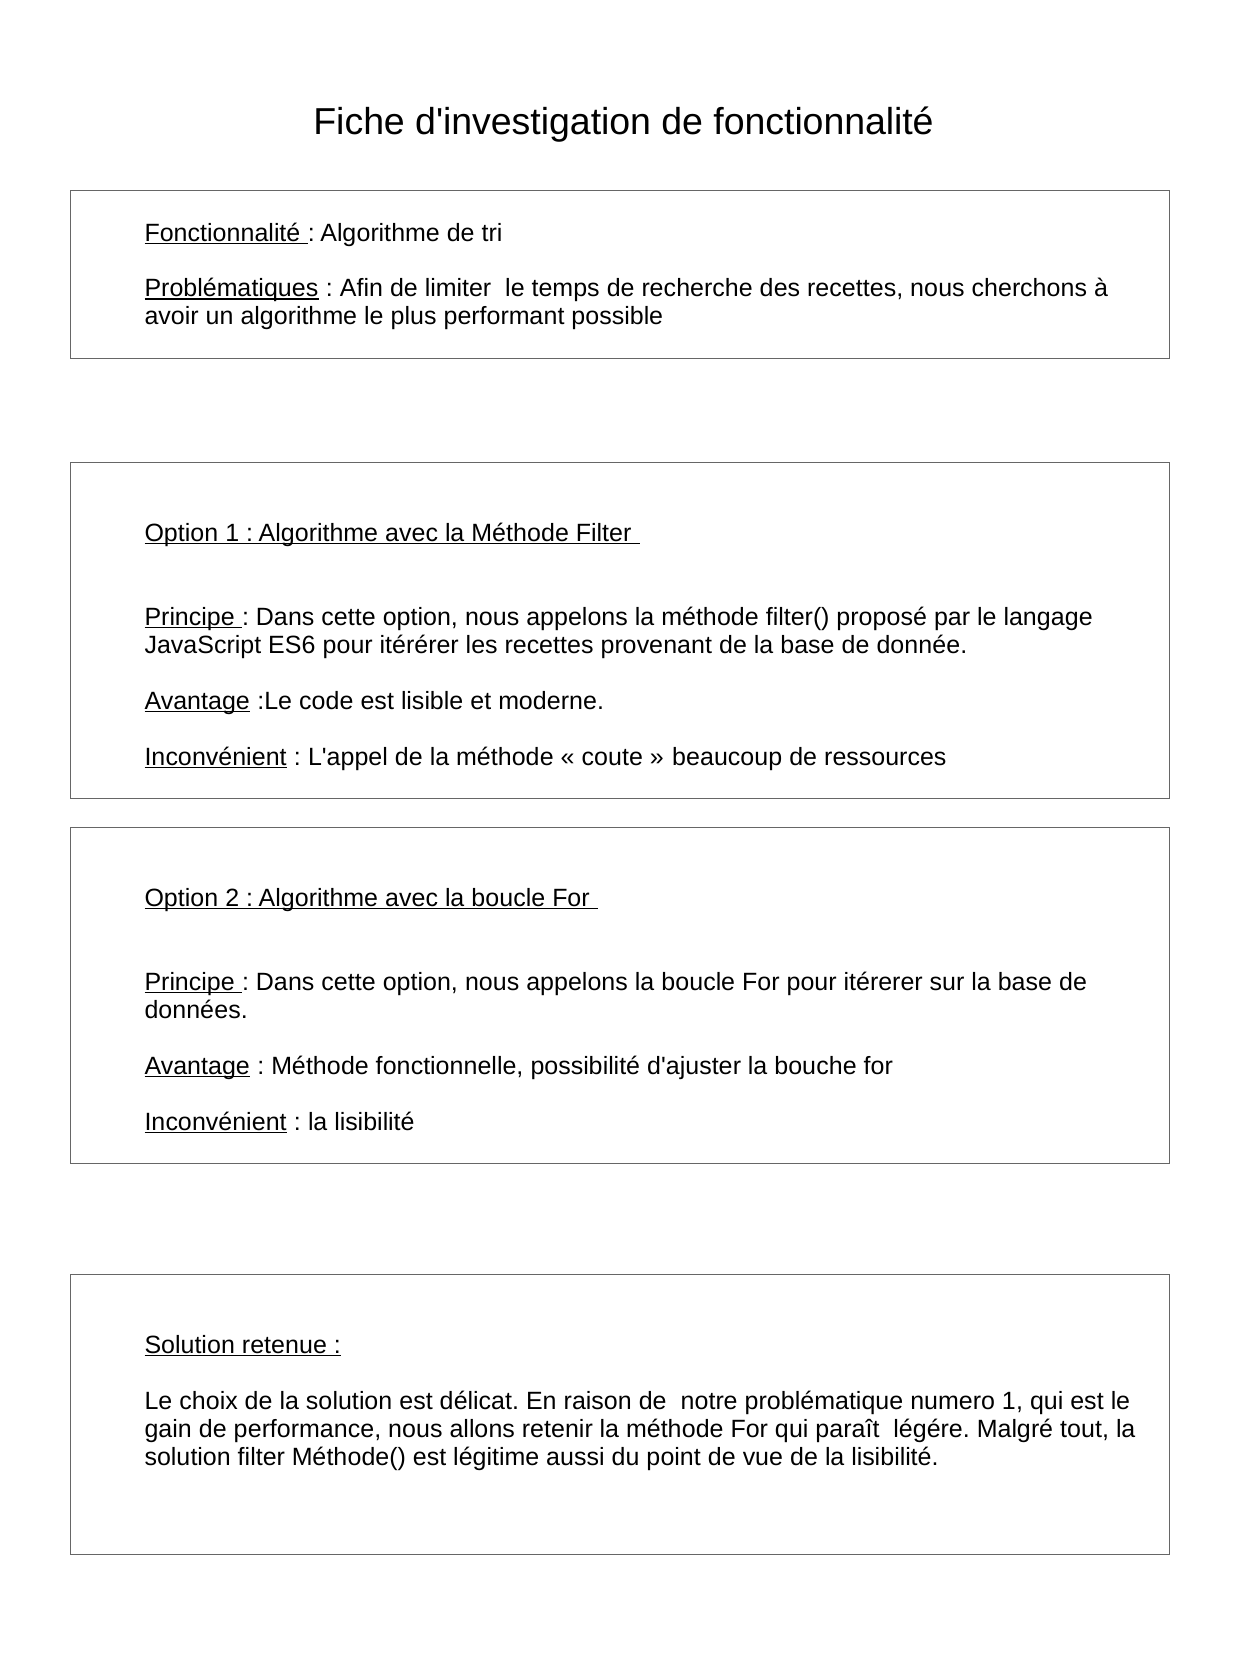

# Fiche d'investigation de fonctionnalité
	Fonctionnalité : Algorithme de tri
	Problématiques : Afin de limiter le temps de recherche des recettes, nous cherchons à 	avoir un algorithme le plus performant possible
	Option 1 : Algorithme avec la Méthode Filter
	Principe : Dans cette option, nous appelons la méthode filter() proposé par le langage 		JavaScript ES6 pour itérérer les recettes provenant de la base de donnée.
	Avantage :Le code est lisible et moderne.
	Inconvénient : L'appel de la méthode « coute » beaucoup de ressources
	Option 2 : Algorithme avec la boucle For
	Principe : Dans cette option, nous appelons la boucle For pour itérerer sur la base de 		données.
	Avantage : Méthode fonctionnelle, possibilité d'ajuster la bouche for
	Inconvénient : la lisibilité
	Solution retenue :
	Le choix de la solution est délicat. En raison de notre problématique numero 1, qui est le 	gain de performance, nous allons retenir la méthode For qui paraît légére. Malgré tout, la 	solution filter Méthode() est légitime aussi du point de vue de la lisibilité.